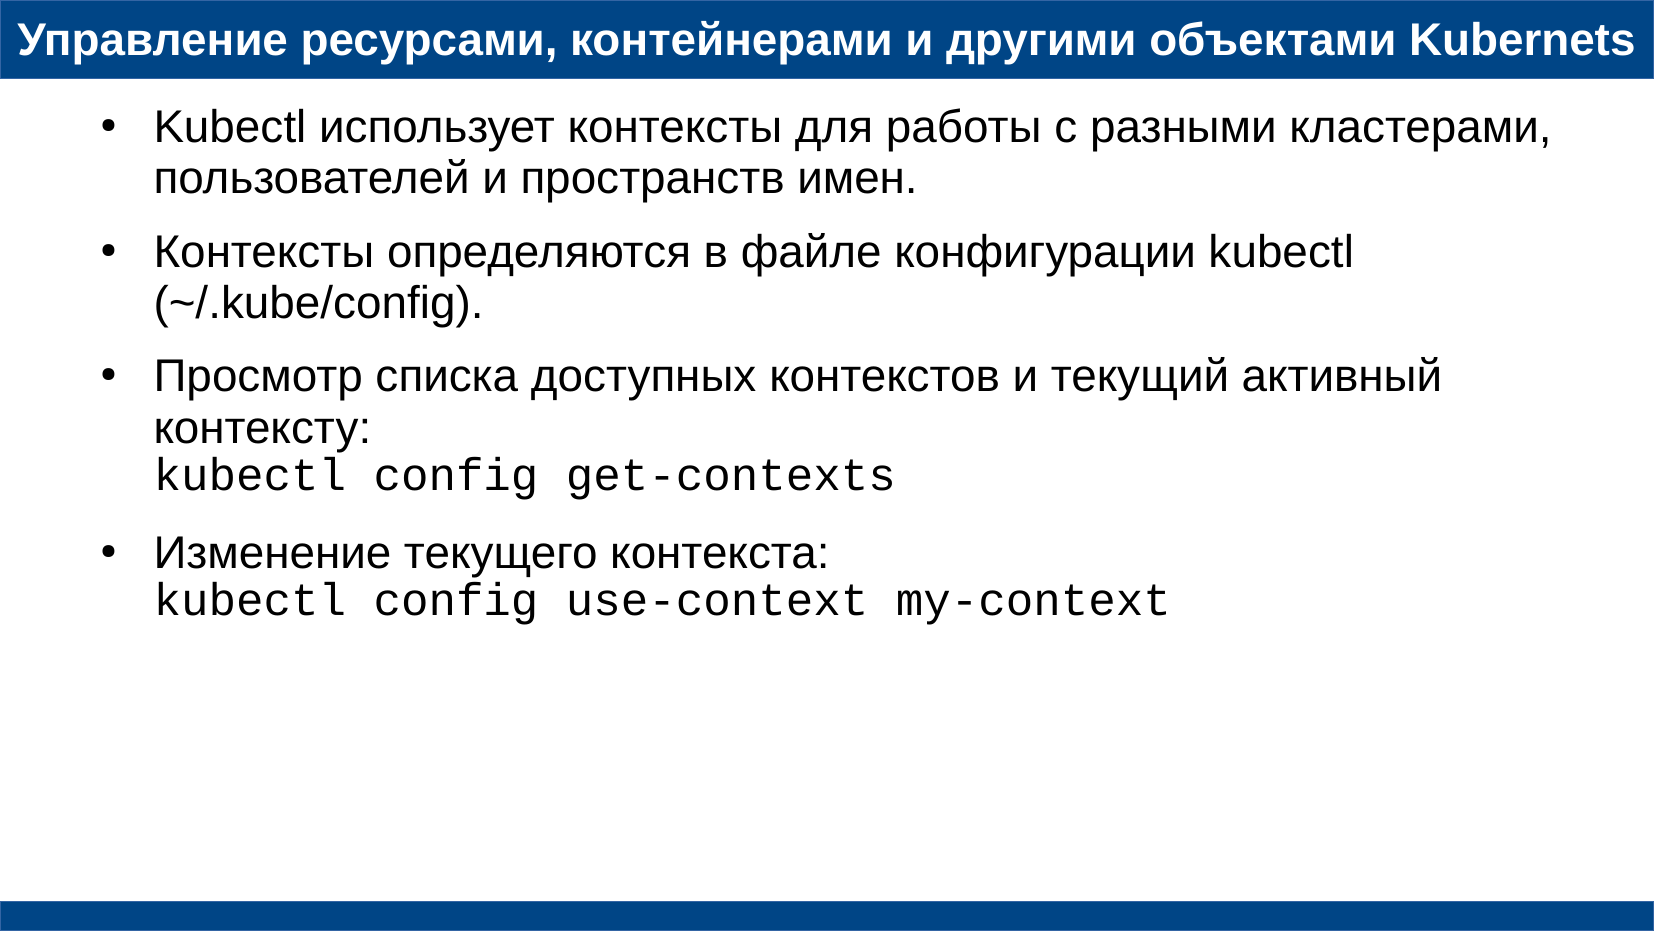

# Управление ресурсами, контейнерами и другими объектами Kubernets
Kubectl использует контексты для работы с разными кластерами, пользователей и пространств имен.
Контексты определяются в файле конфигурации kubectl (~/.kube/config).
Просмотр списка доступных контекстов и текущий активный контексту:
kubectl config get-contexts
Изменение текущего контекста:
kubectl config use-context my-context